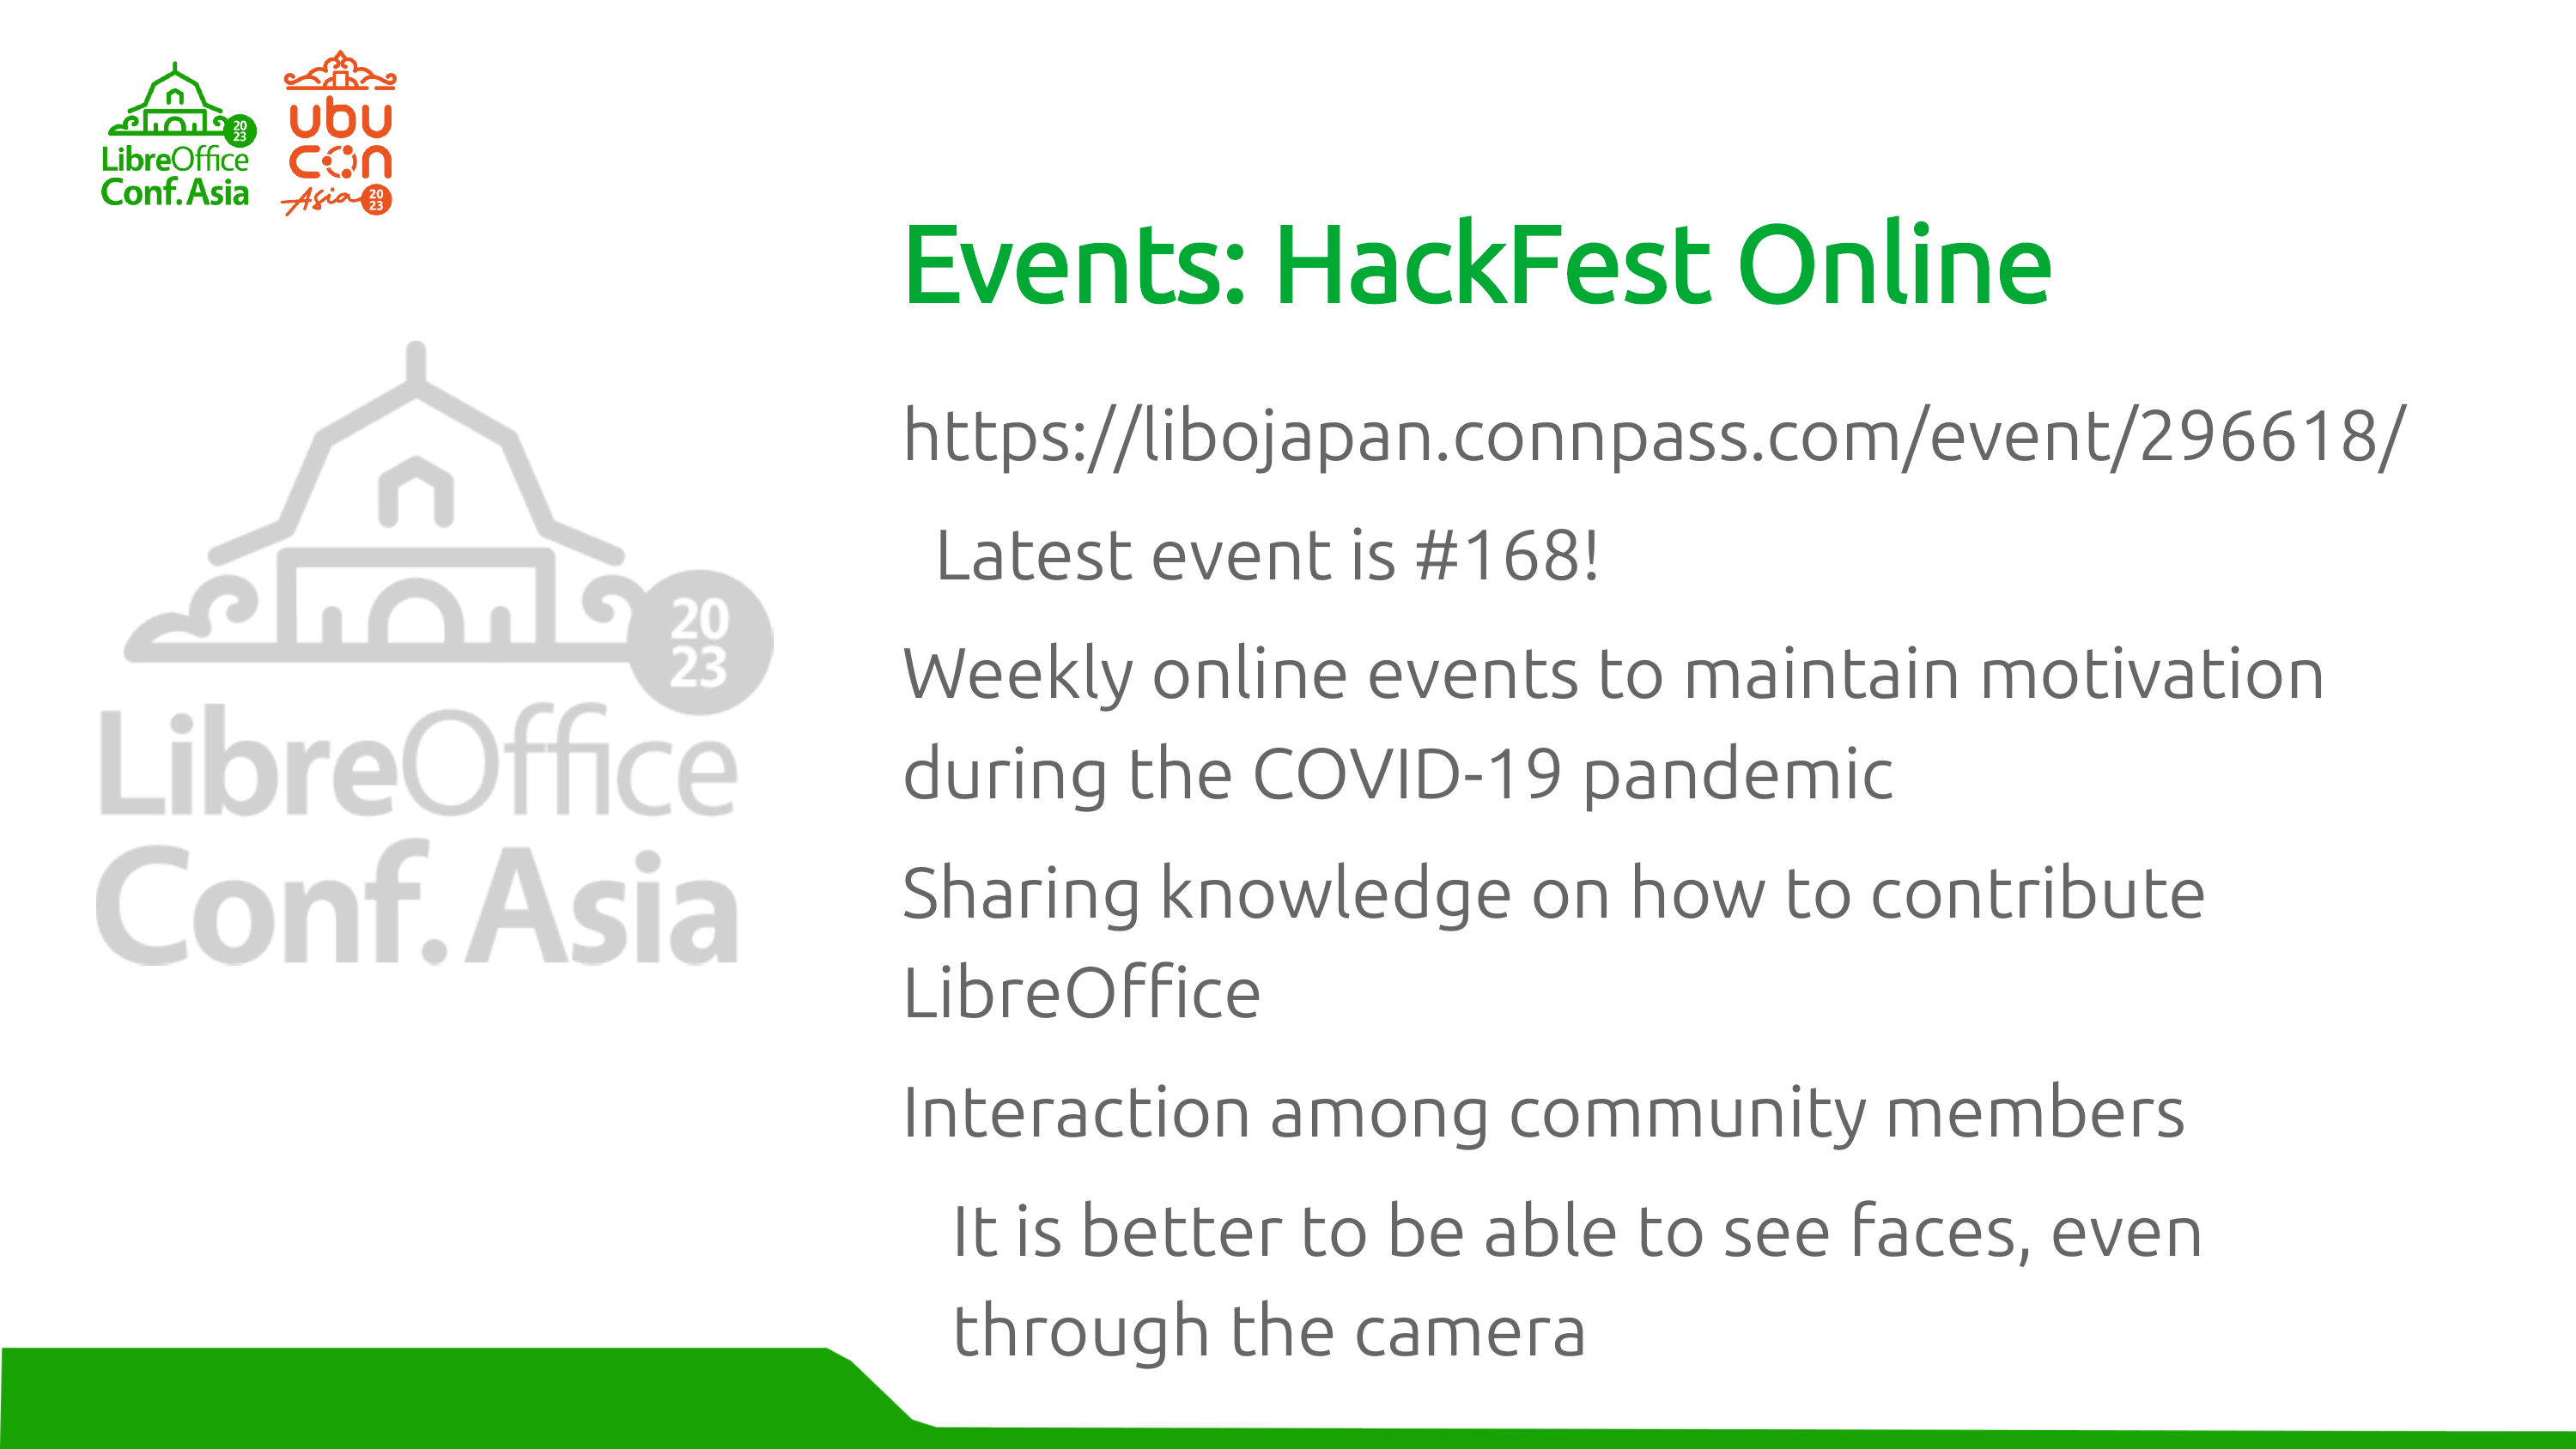

Events: HackFest Online
# https://libojapan.connpass.com/event/296618/
 Latest event is #168!
Weekly online events to maintain motivation during the COVID-19 pandemic
Sharing knowledge on how to contribute LibreOffice
Interaction among community members
It is better to be able to see faces, even through the camera